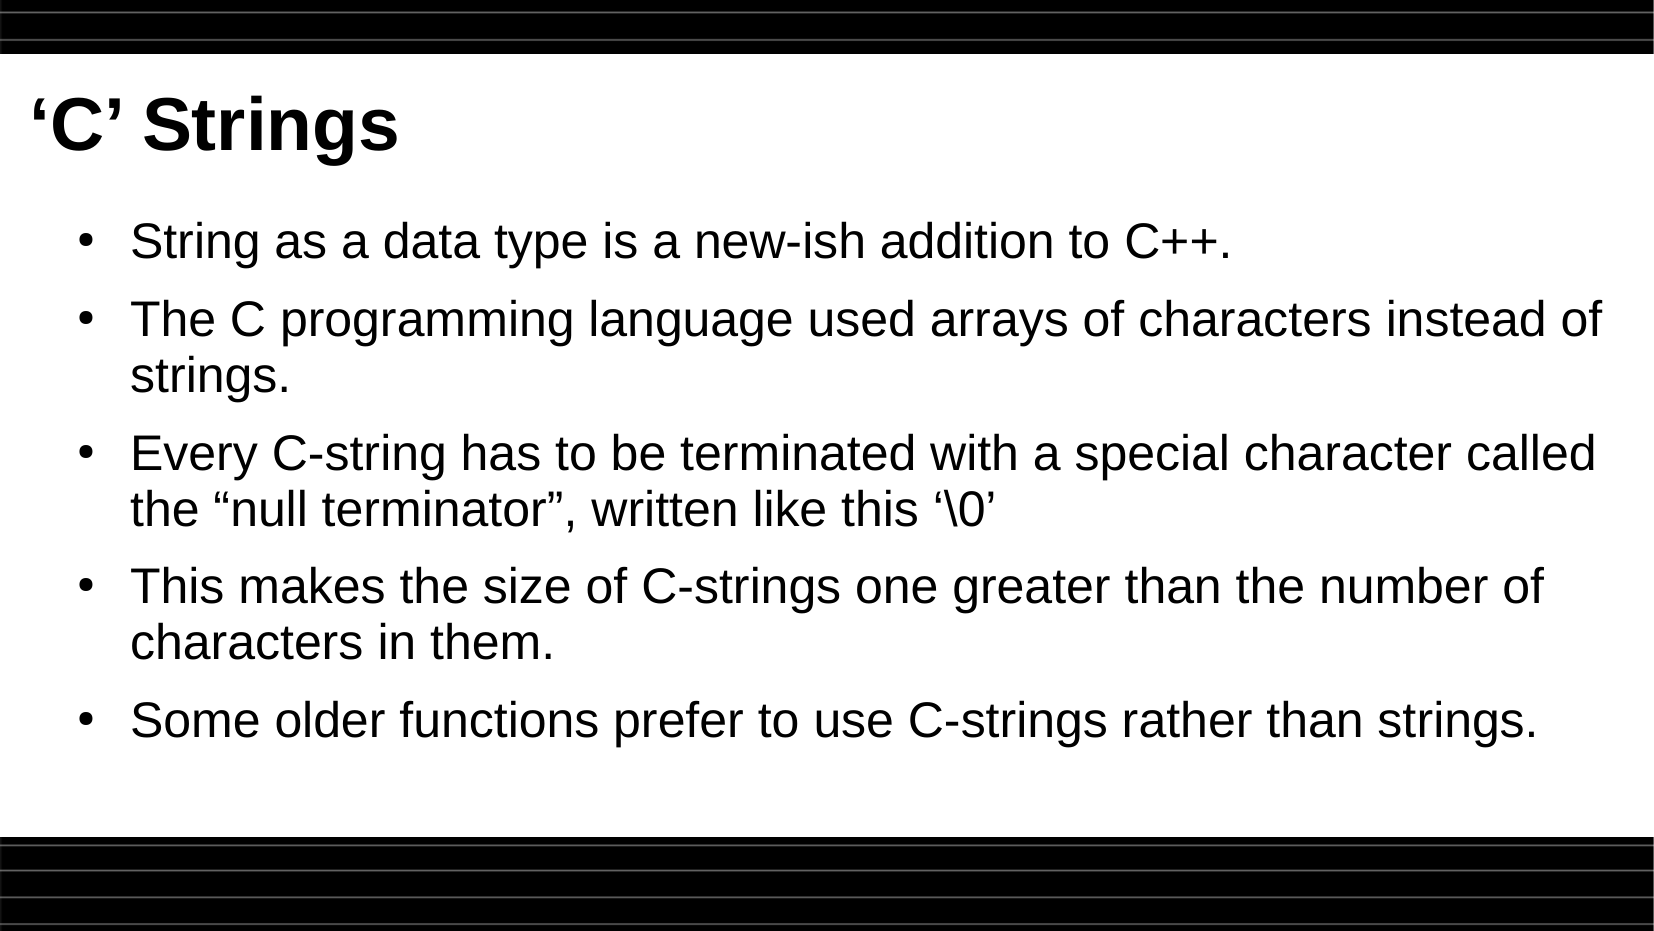

‘C’ Strings
# String as a data type is a new-ish addition to C++.
The C programming language used arrays of characters instead of strings.
Every C-string has to be terminated with a special character called the “null terminator”, written like this ‘\0’
This makes the size of C-strings one greater than the number of characters in them.
Some older functions prefer to use C-strings rather than strings.